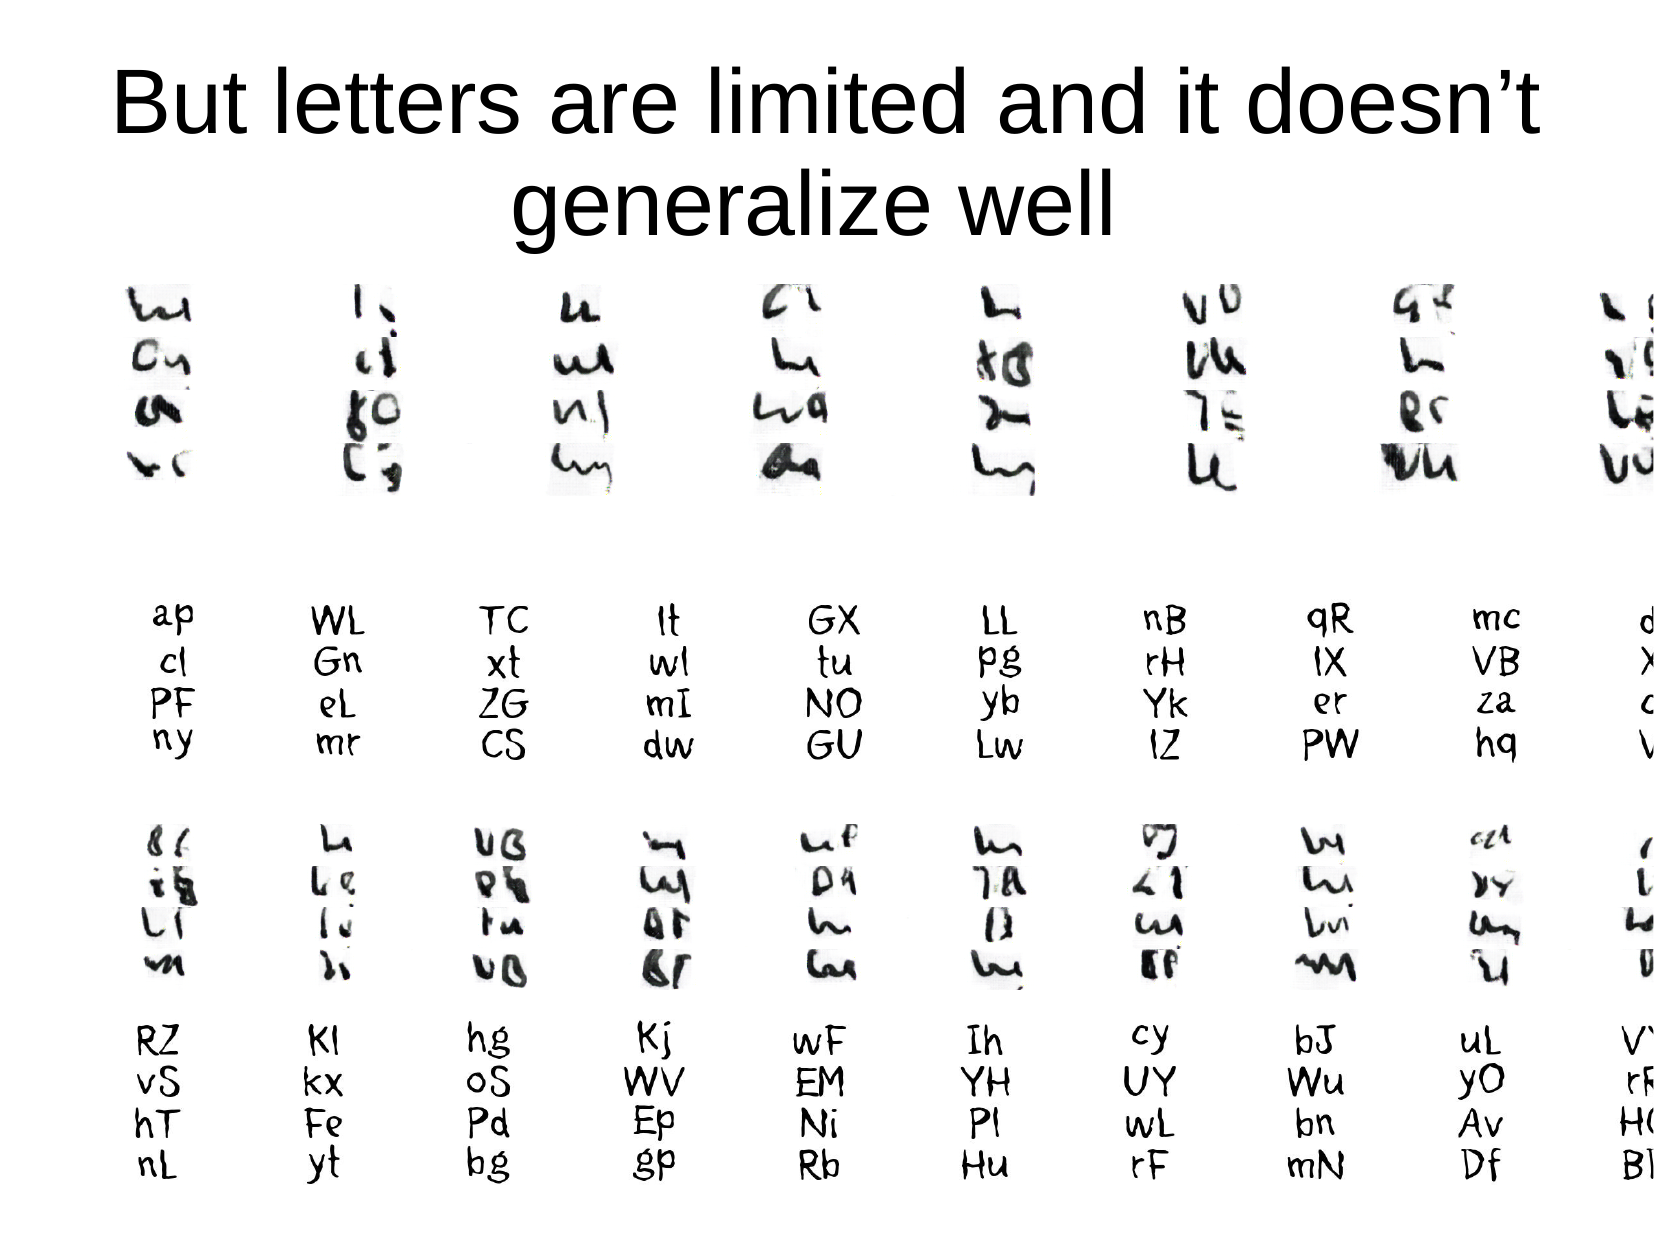

# But letters are limited and it doesn’t generalize well